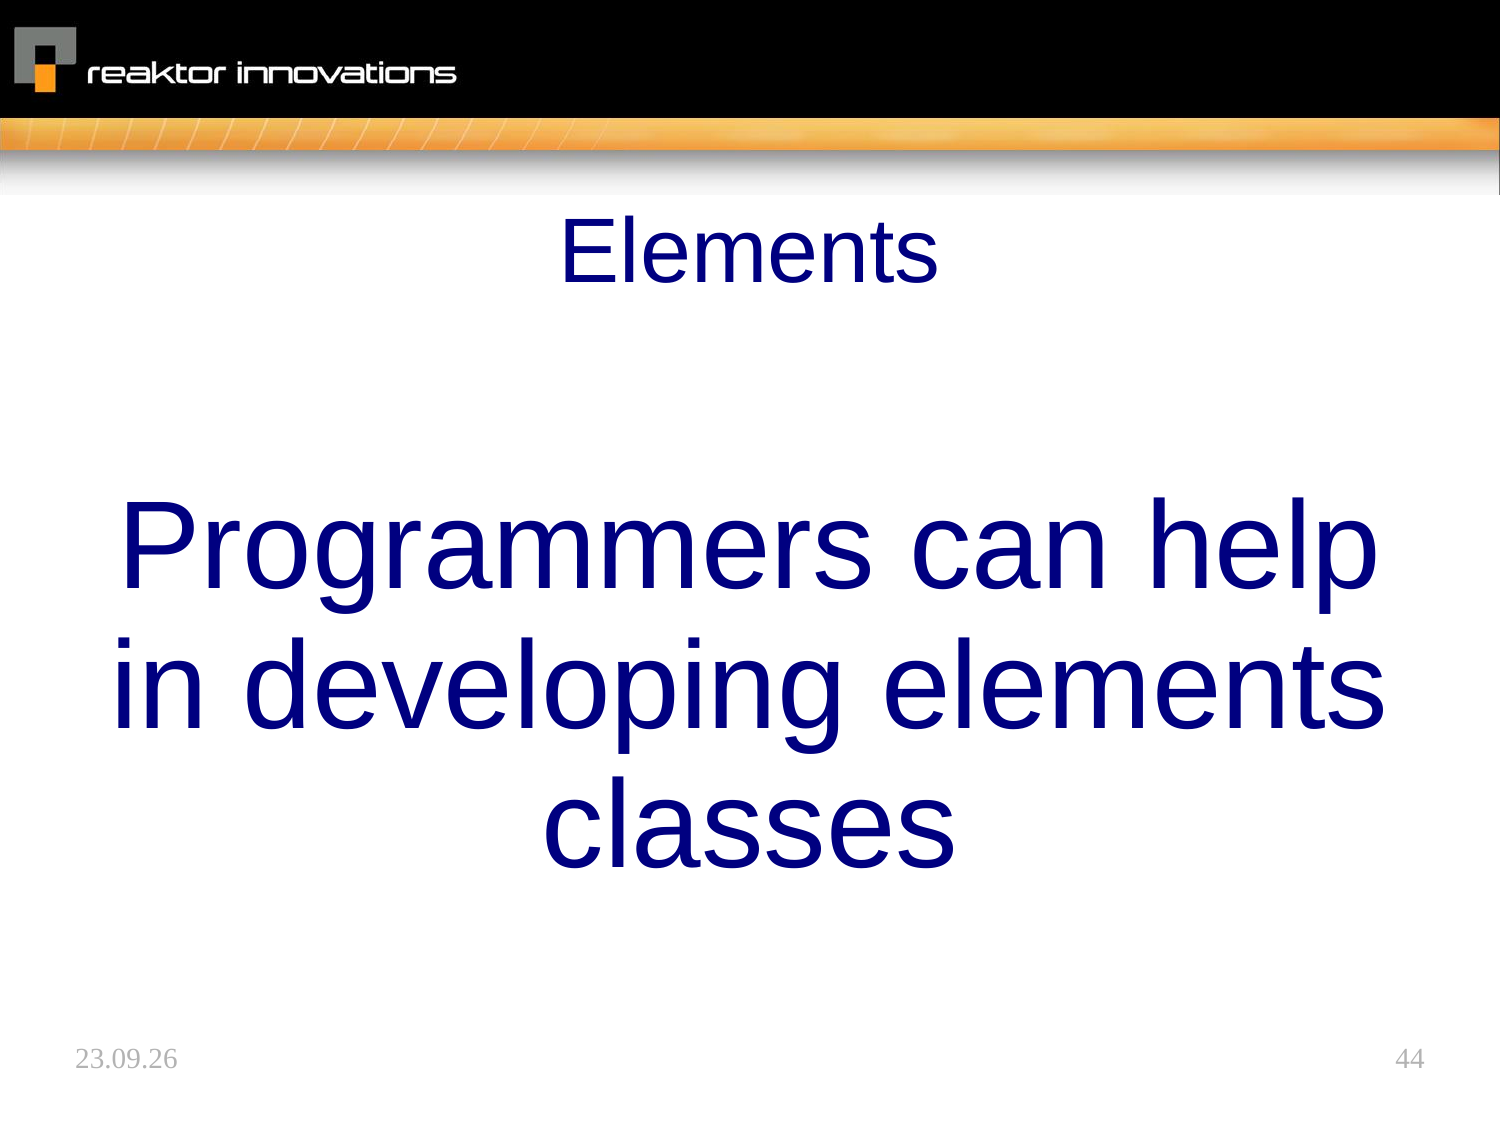

# Elements
Programmers can help in developing elements classes
44